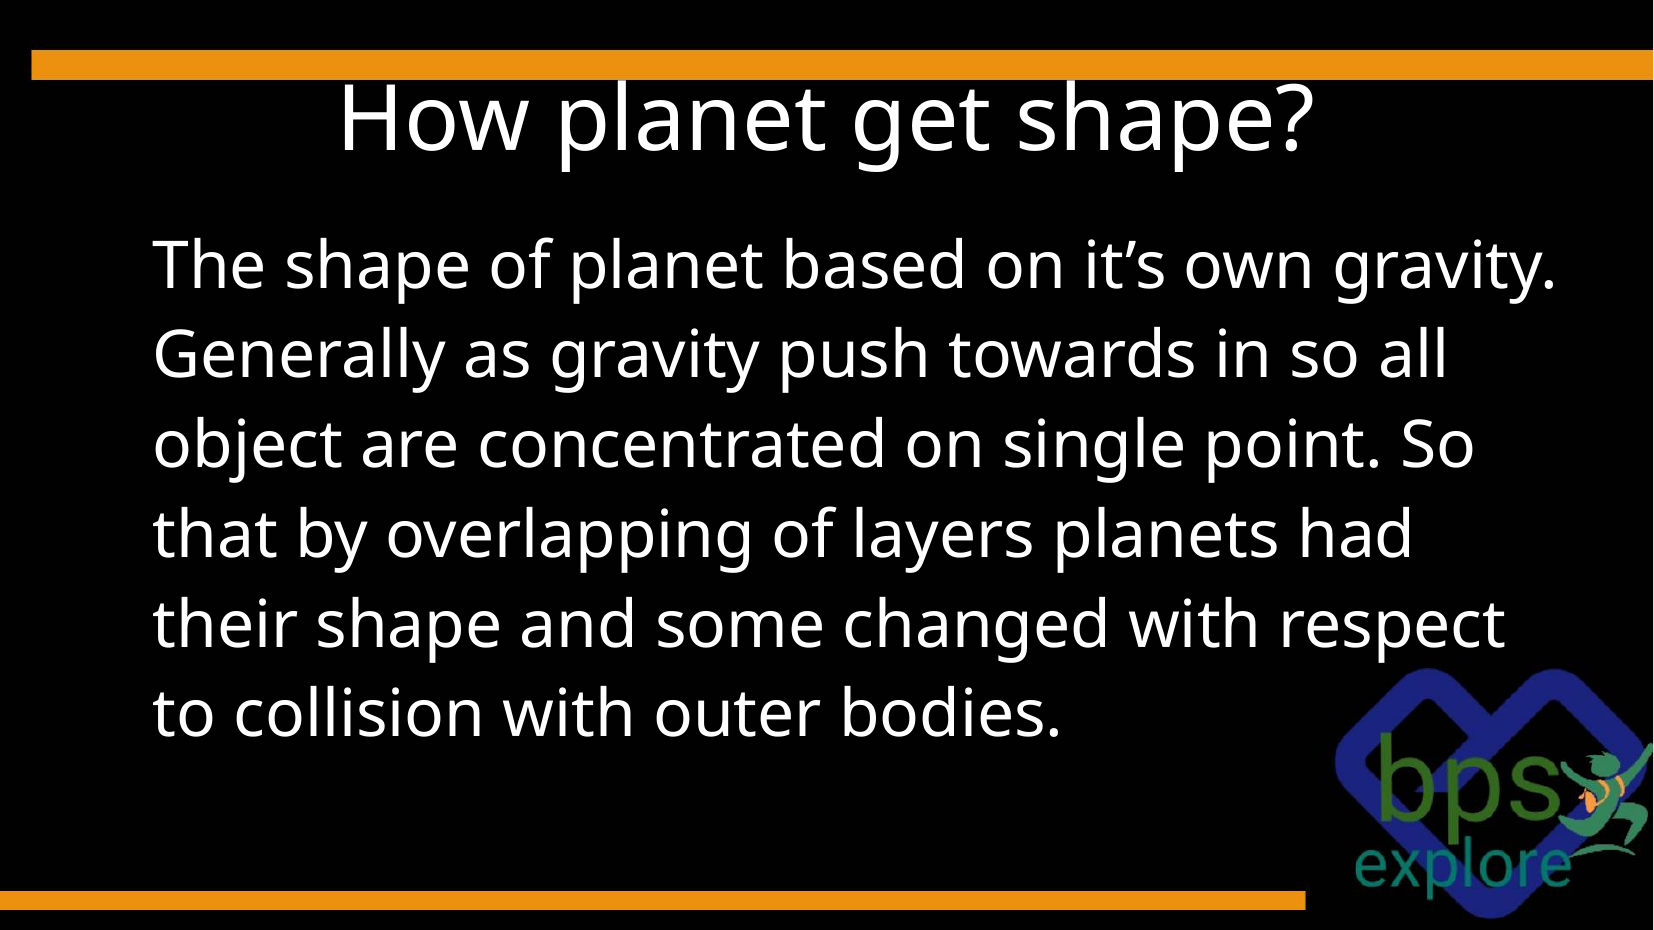

# How planet get shape?
The shape of planet based on it’s own gravity. Generally as gravity push towards in so all object are concentrated on single point. So that by overlapping of layers planets had their shape and some changed with respect to collision with outer bodies.